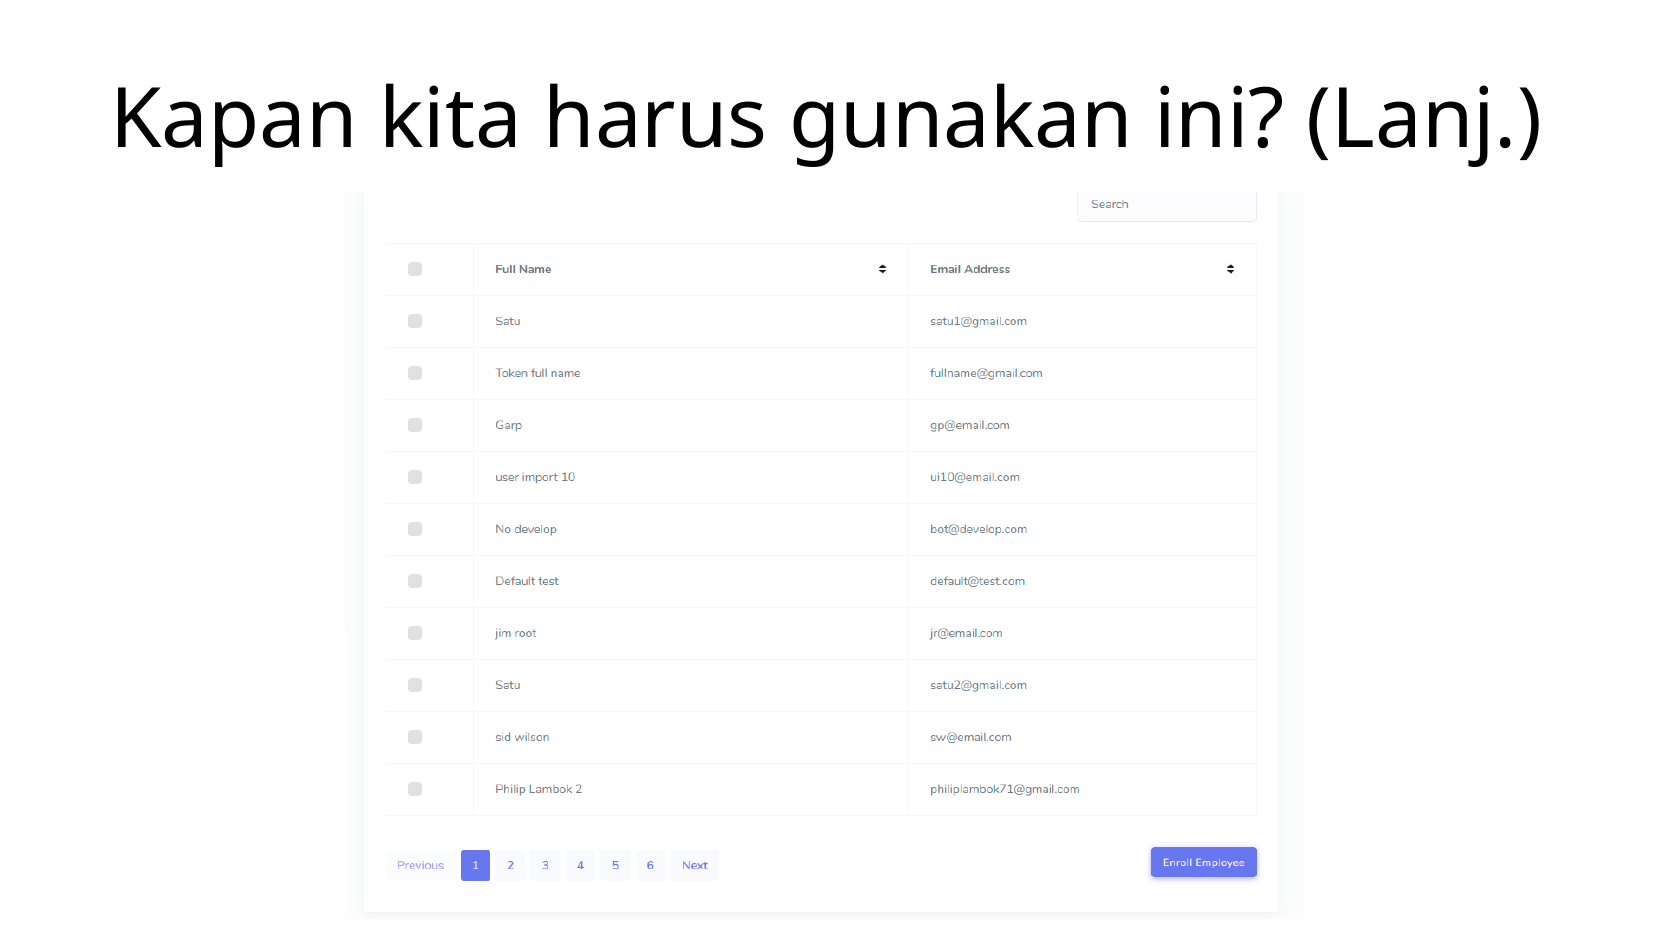

# Kapan kita harus gunakan ini? (Lanj.)